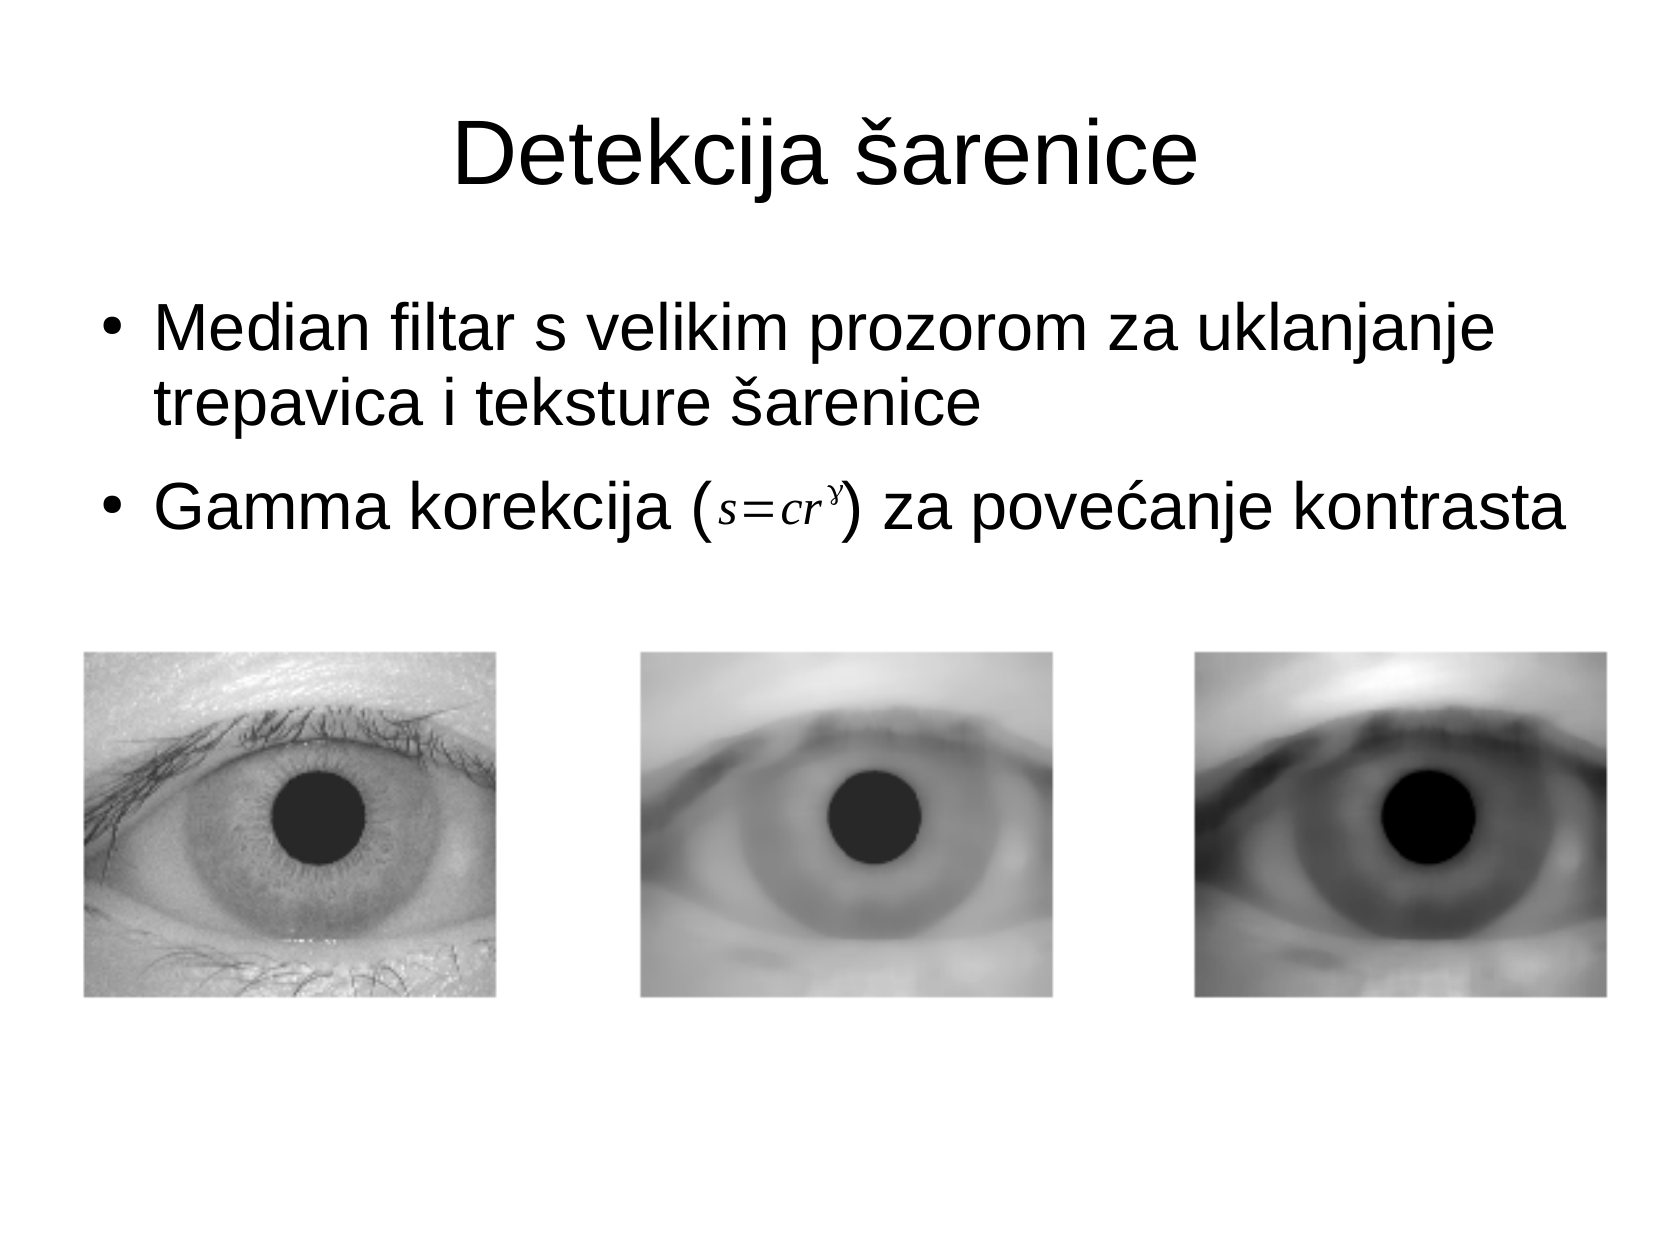

# Detekcija šarenice
Median filtar s velikim prozorom za uklanjanje trepavica i teksture šarenice
Gamma korekcija ( ) za povećanje kontrasta